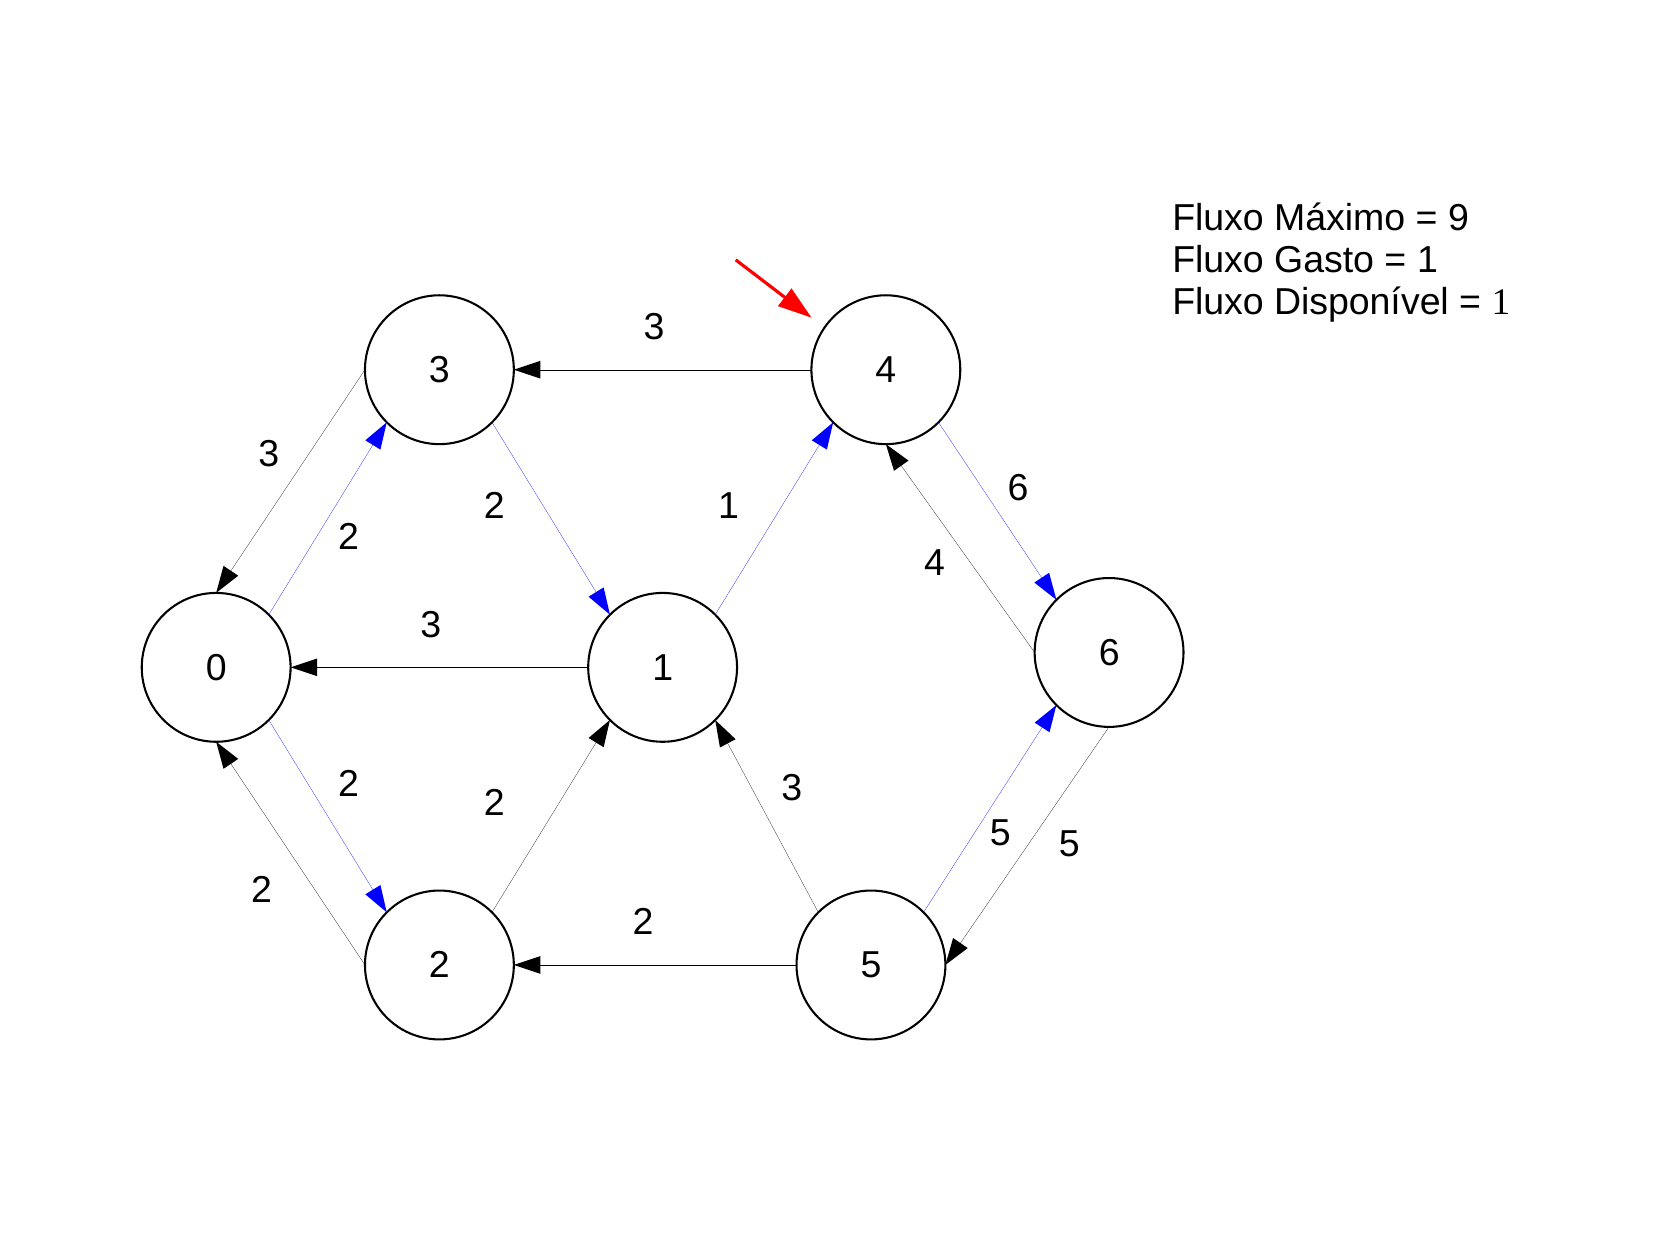

Fluxo Máximo = 9
Fluxo Gasto = 1
Fluxo Disponível = 1
3
4
3
3
6
2
1
2
4
6
0
1
3
2
3
2
5
5
2
2
5
2